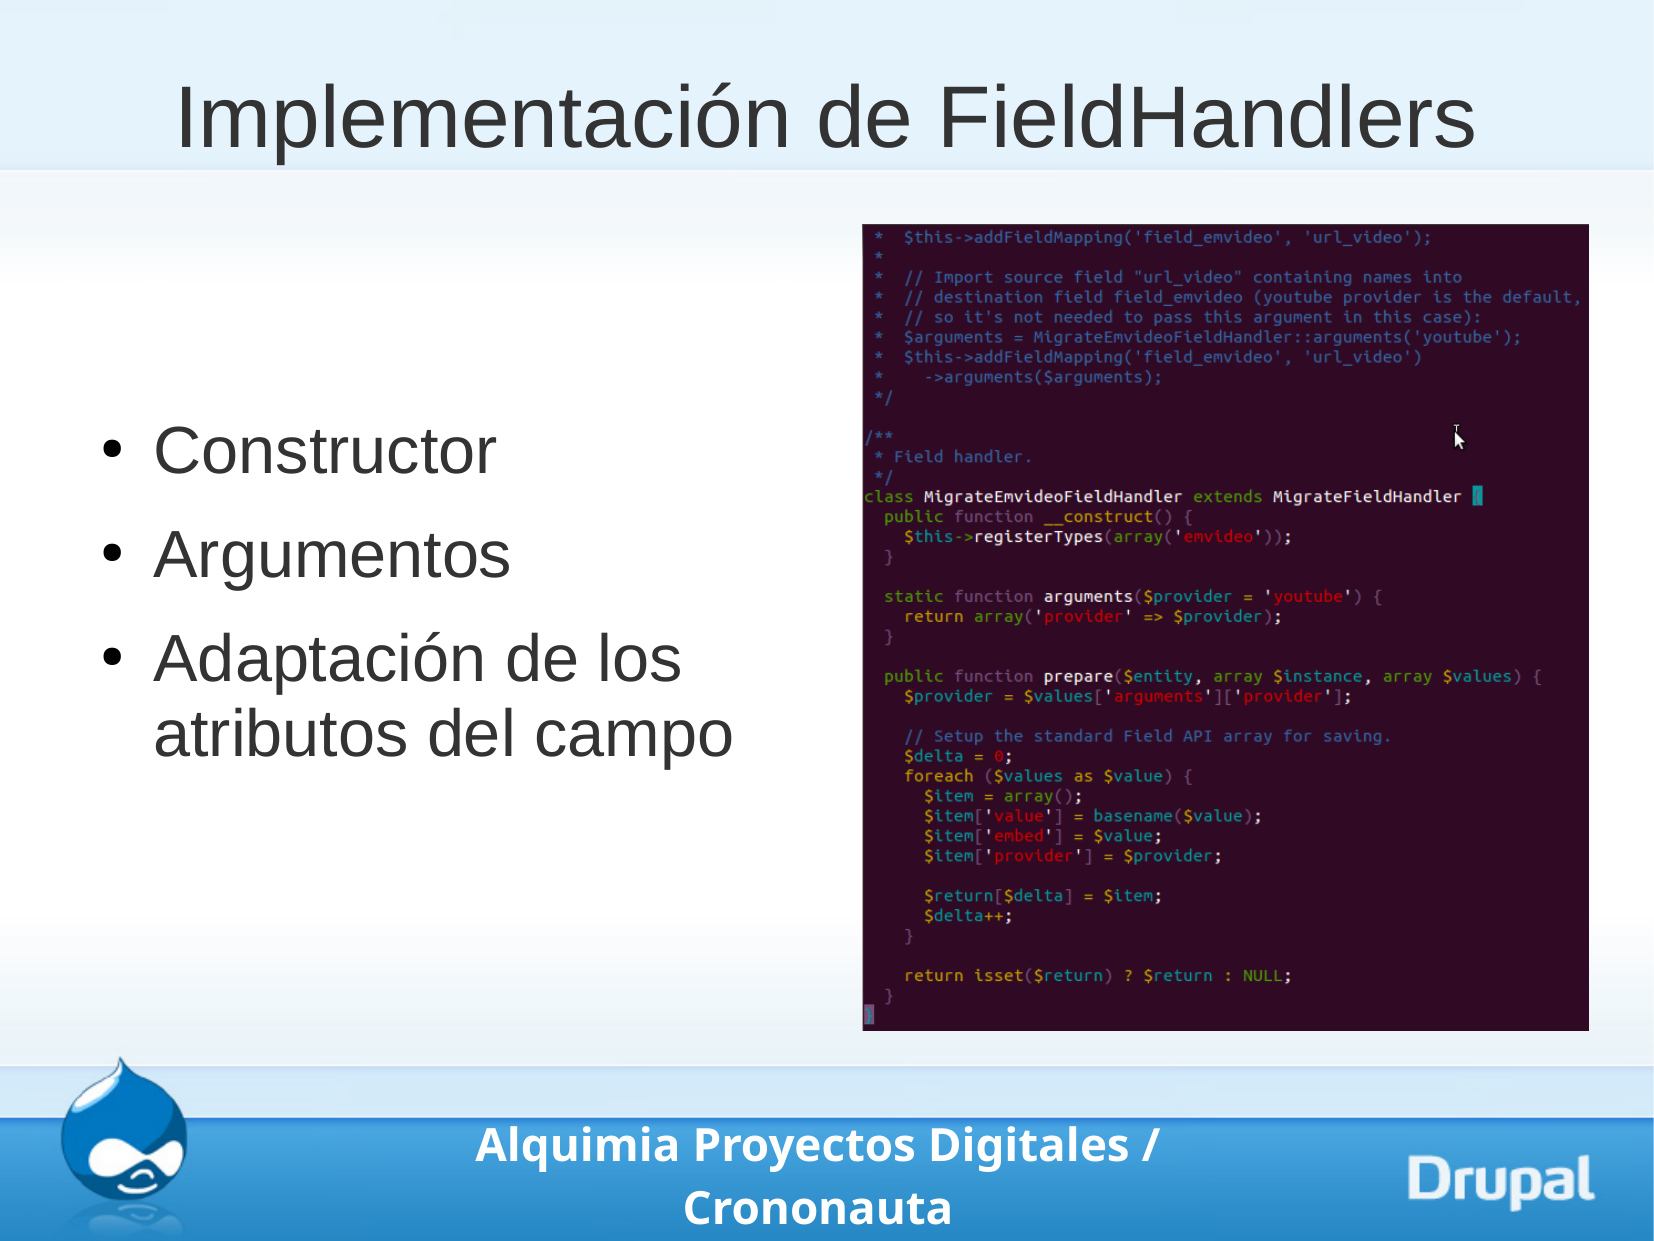

# Implementación de FieldHandlers
Constructor
Argumentos
Adaptación de los atributos del campo
Alquimia Proyectos Digitales / Crononauta